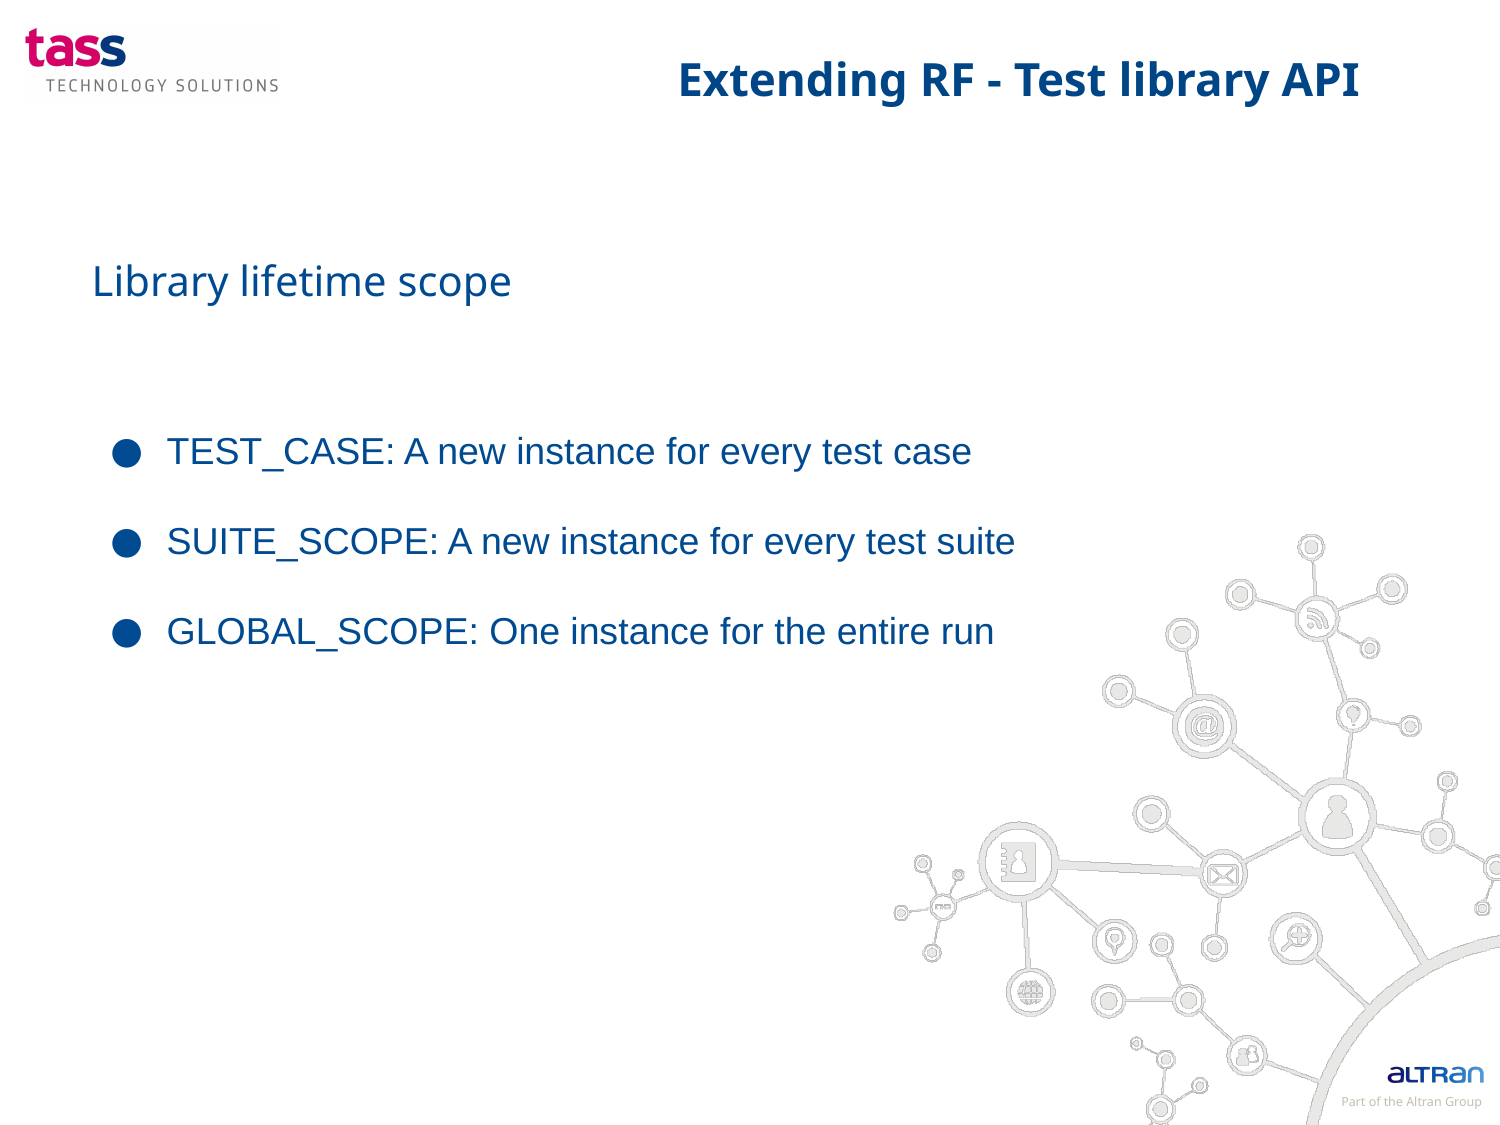

# Extending RF - Test library API
Library lifetime scope
TEST_CASE: A new instance for every test case
SUITE_SCOPE: A new instance for every test suite
GLOBAL_SCOPE: One instance for the entire run